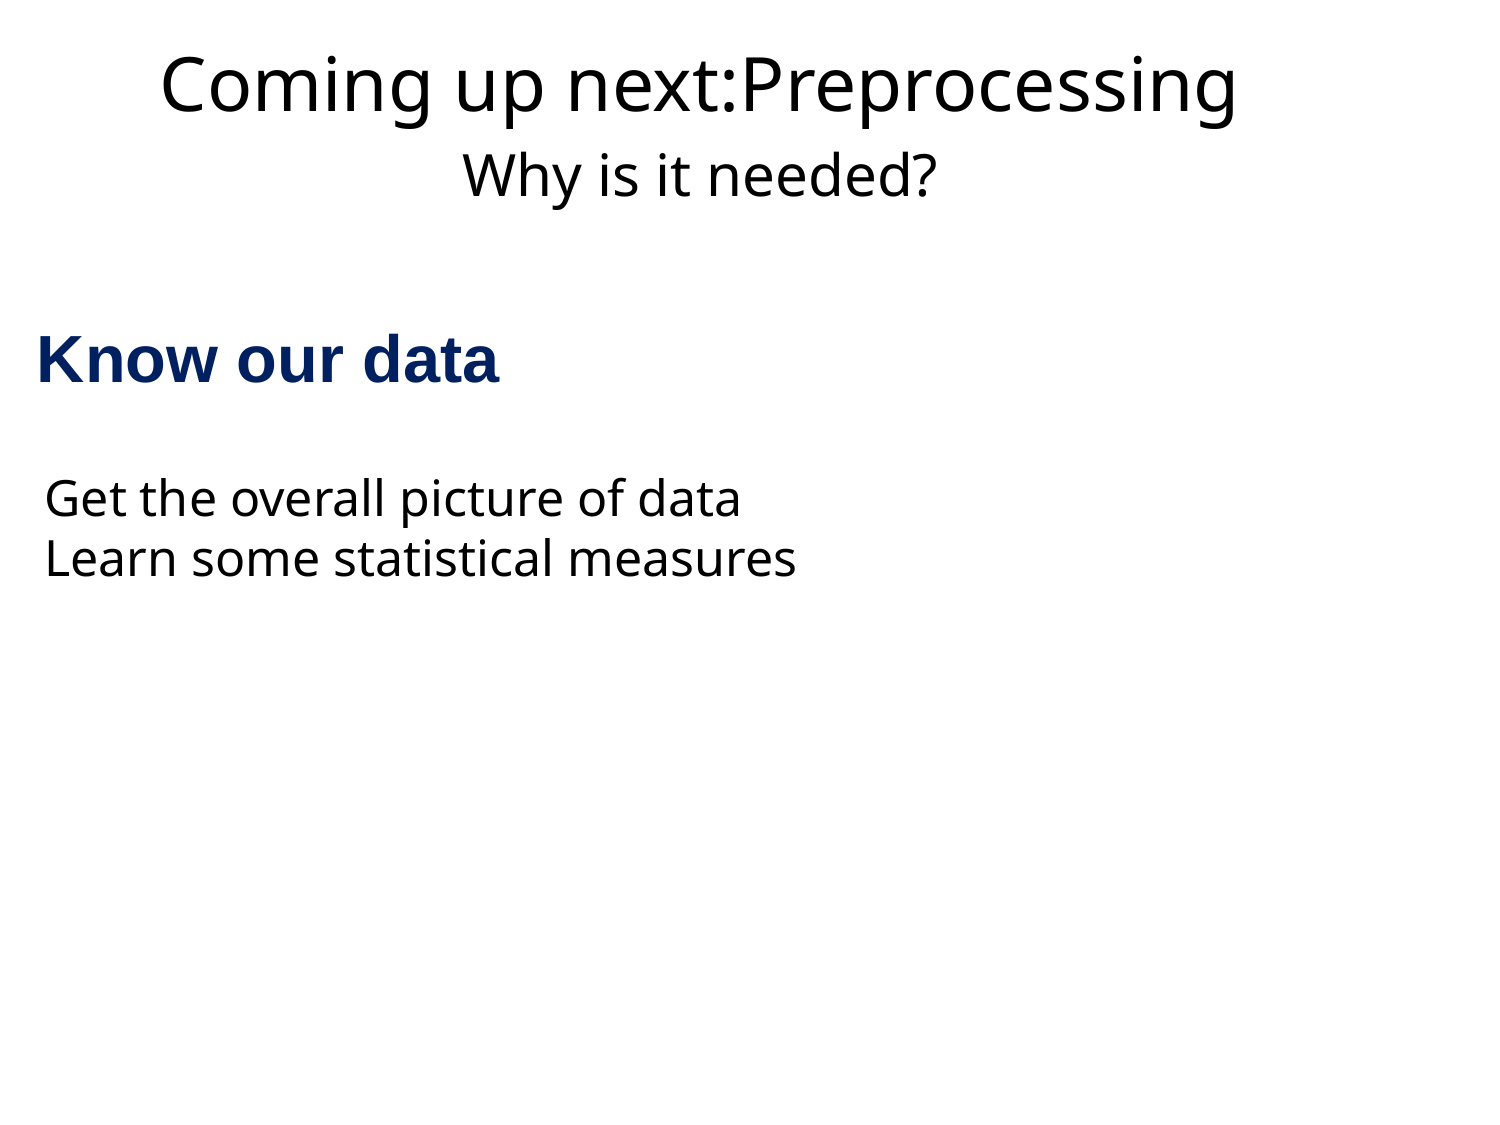

# Coming up next:Preprocessing
Why is it needed?
Know our data
Get the overall picture of data
Learn some statistical measures